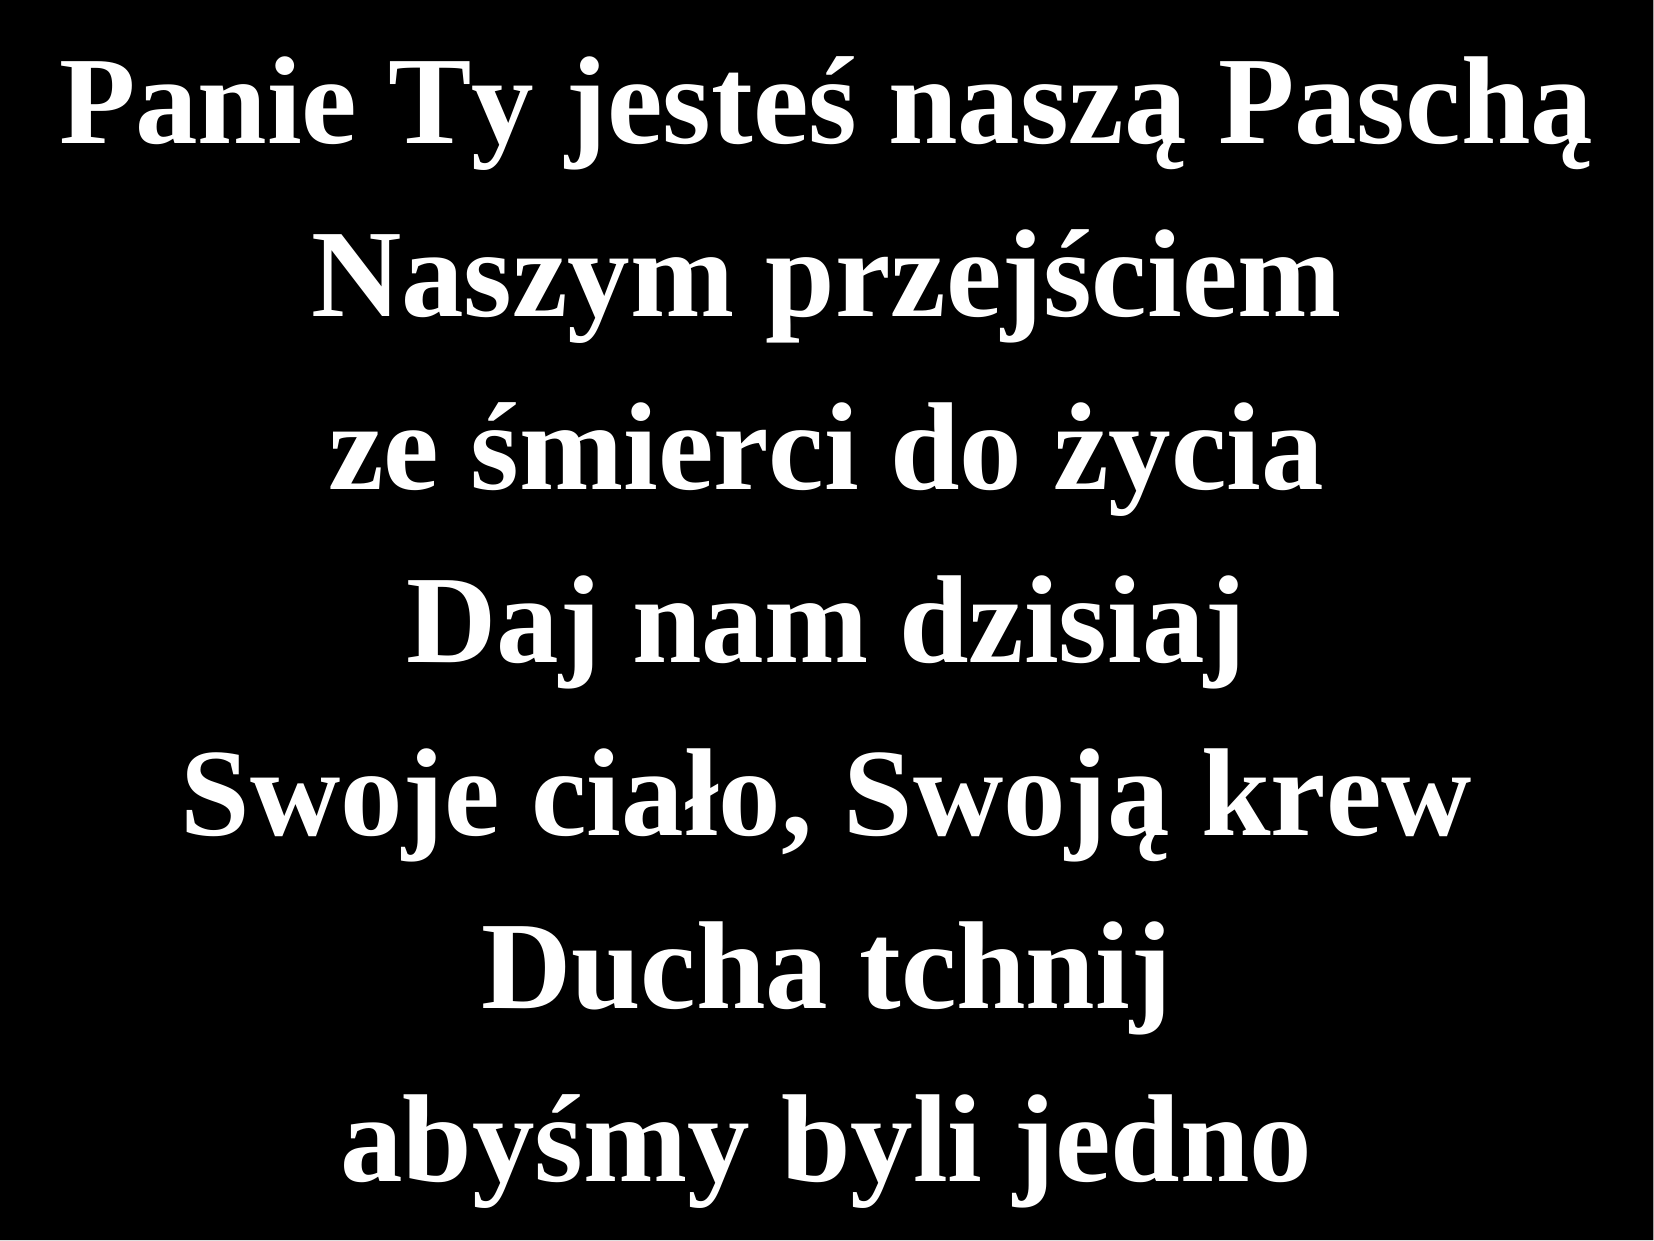

# Panie Ty jesteś naszą Paschą ppp Naszym przejściem ppp ze śmierci do życia ppp Daj nam dzisiaj ppp Swoje ciało, Swoją krew ppp Ducha tchnij ppp abyśmy byli jedno